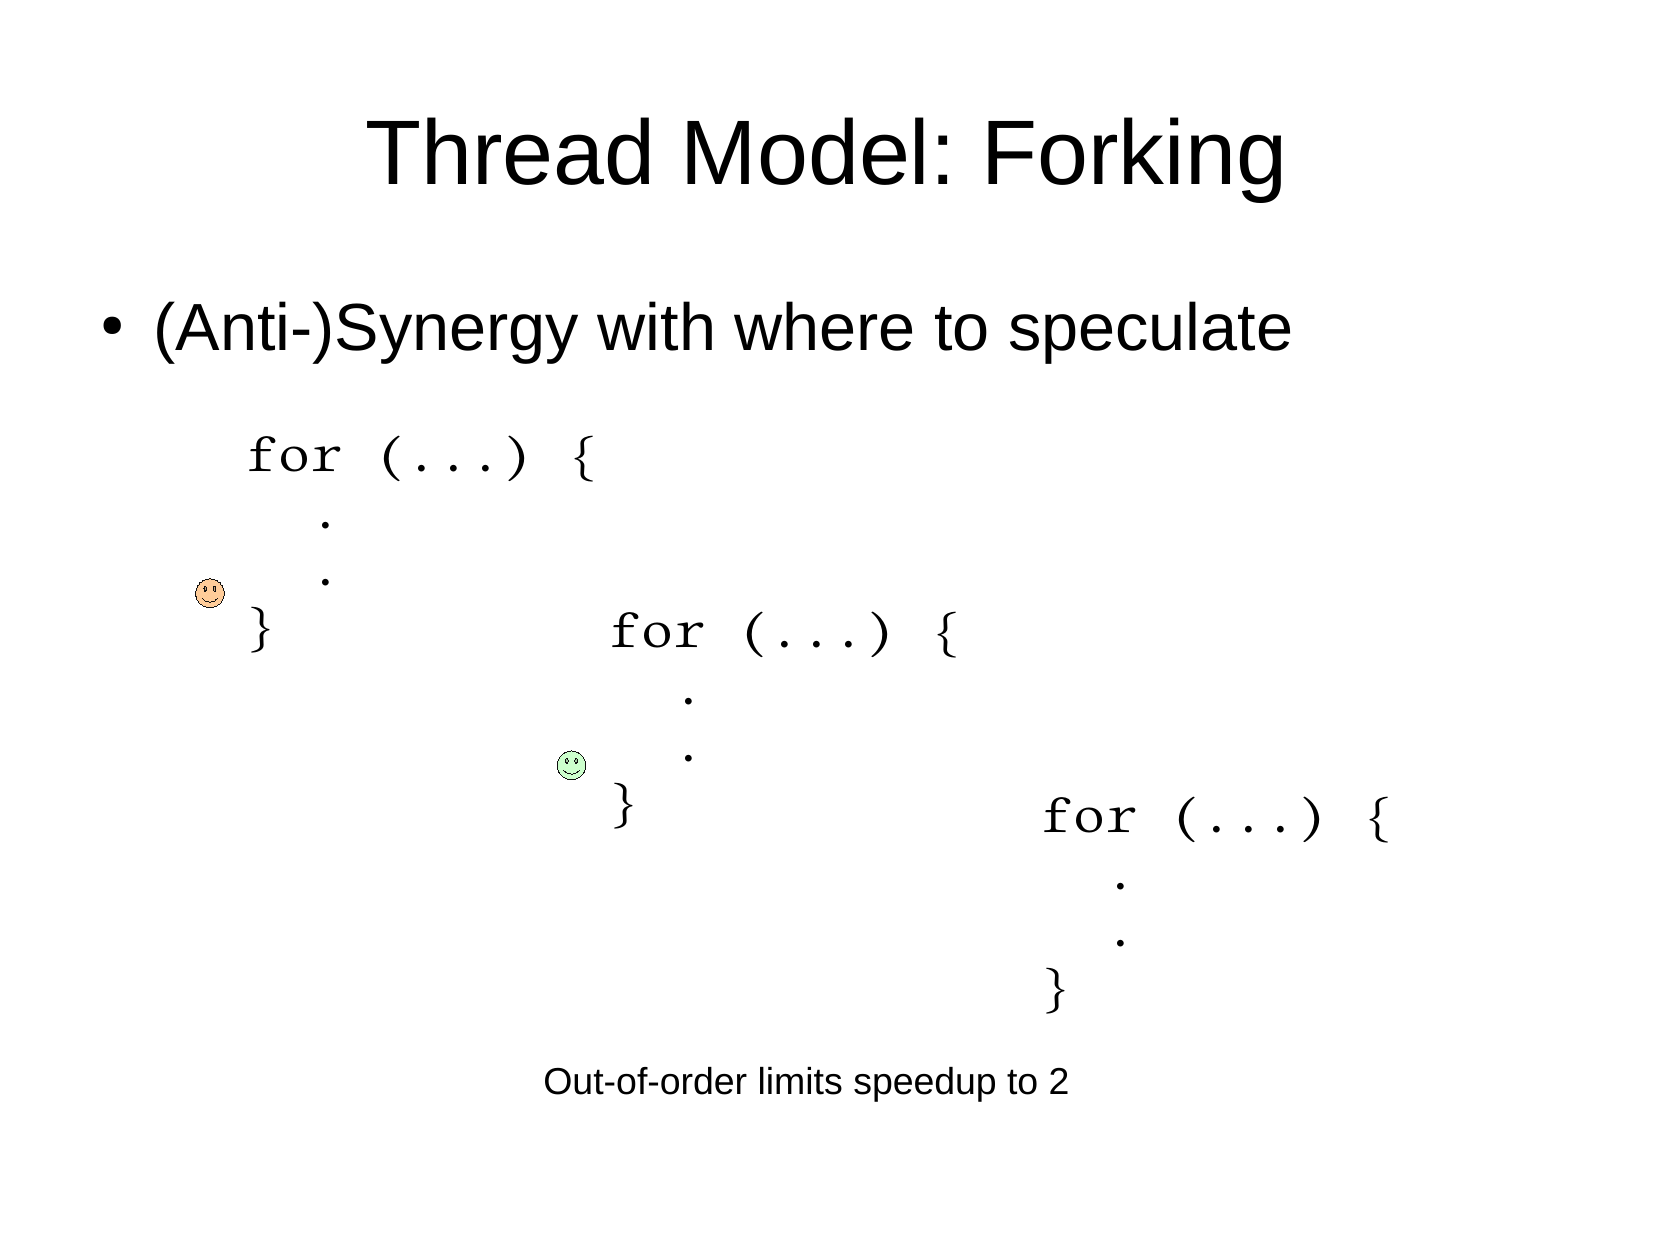

# Thread Model: Forking
(Anti-)Synergy with where to speculate
for (...) {
 .
 .
}
for (...) {
 .
 .
}
for (...) {
 .
 .
}
Out-of-order limits speedup to 2